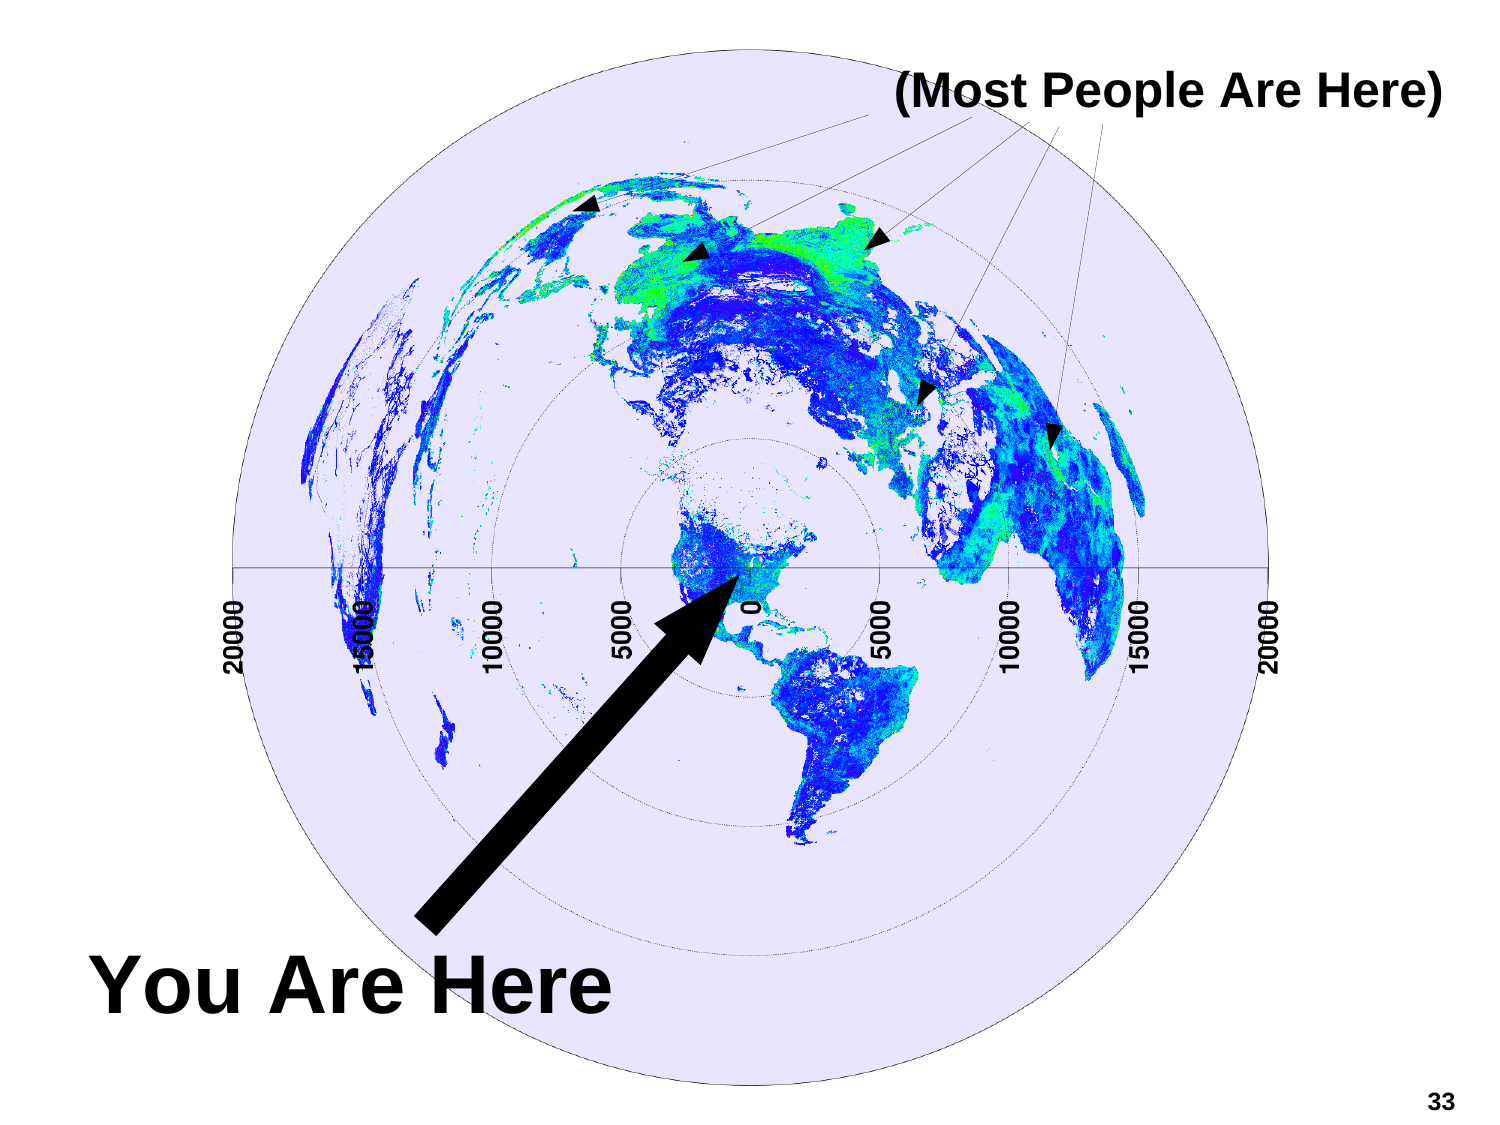

(Most People Are Here)
You Are Here